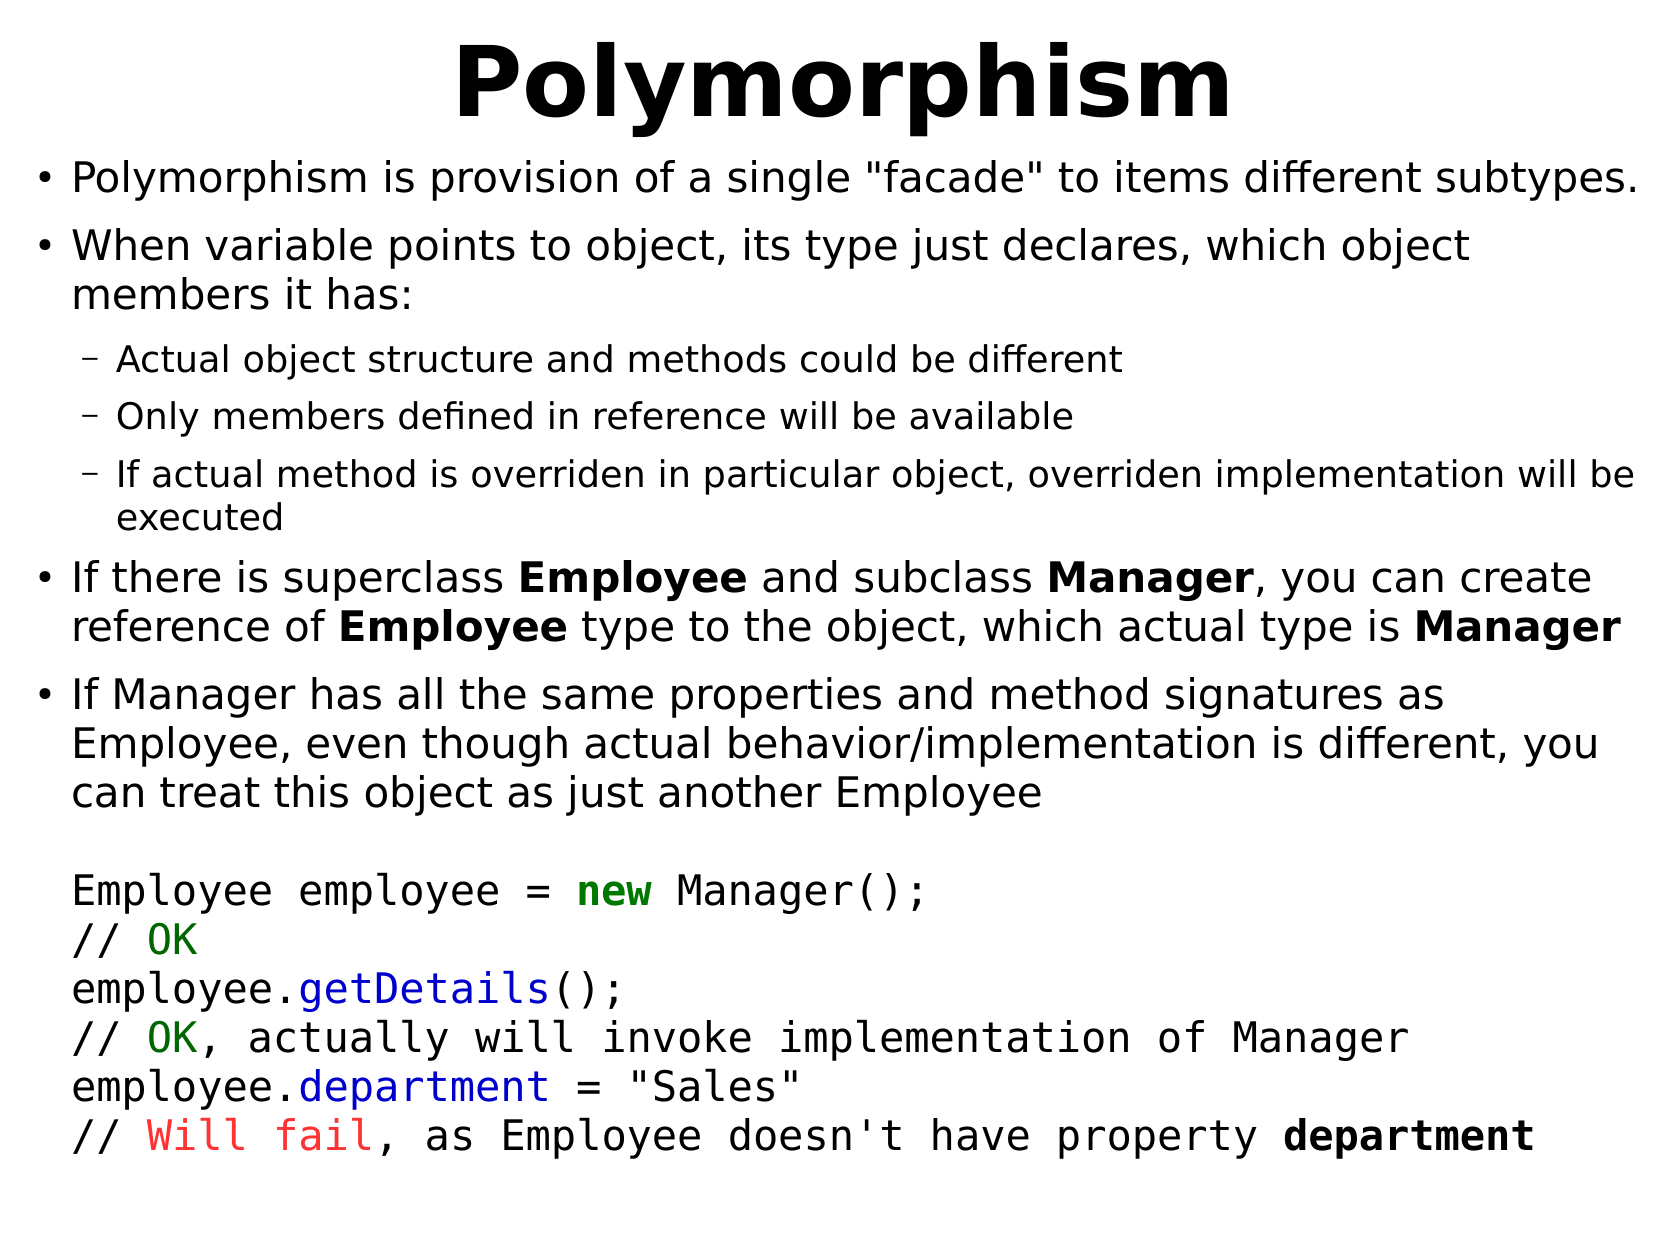

# Polymorphism
Polymorphism is provision of a single "facade" to items different subtypes.
When variable points to object, its type just declares, which object members it has:
Actual object structure and methods could be different
Only members defined in reference will be available
If actual method is overriden in particular object, overriden implementation will be executed
If there is superclass Employee and subclass Manager, you can create reference of Employee type to the object, which actual type is Manager
If Manager has all the same properties and method signatures as Employee, even though actual behavior/implementation is different, you can treat this object as just another Employee
Employee employee = new Manager();
// OK
employee.getDetails();
// OK, actually will invoke implementation of Manager
employee.department = "Sales"
// Will fail, as Employee doesn't have property department